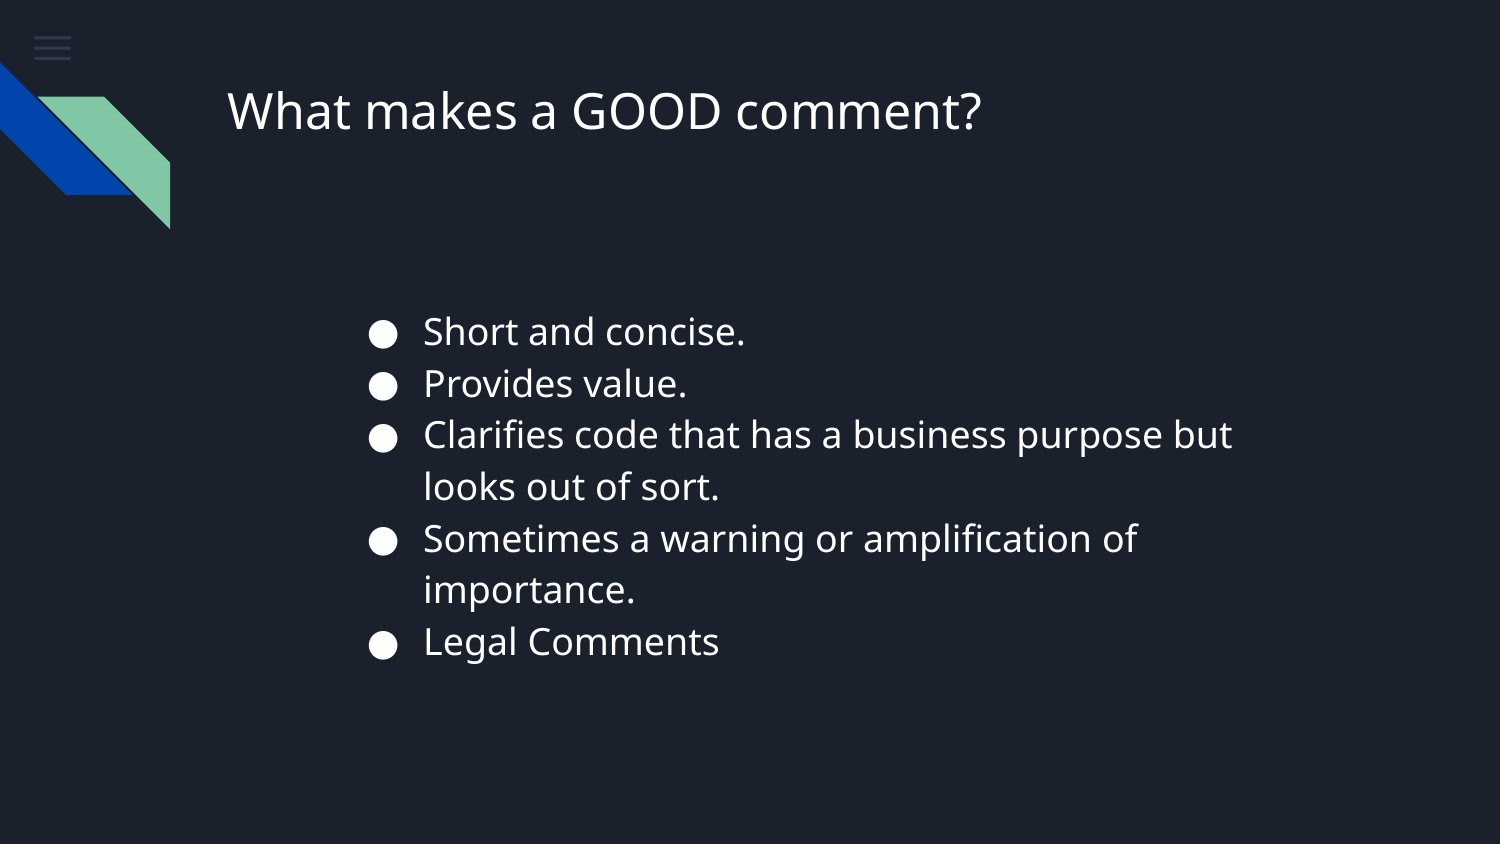

# What makes a GOOD comment?
Short and concise.
Provides value.
Clarifies code that has a business purpose but looks out of sort.
Sometimes a warning or amplification of importance.
Legal Comments